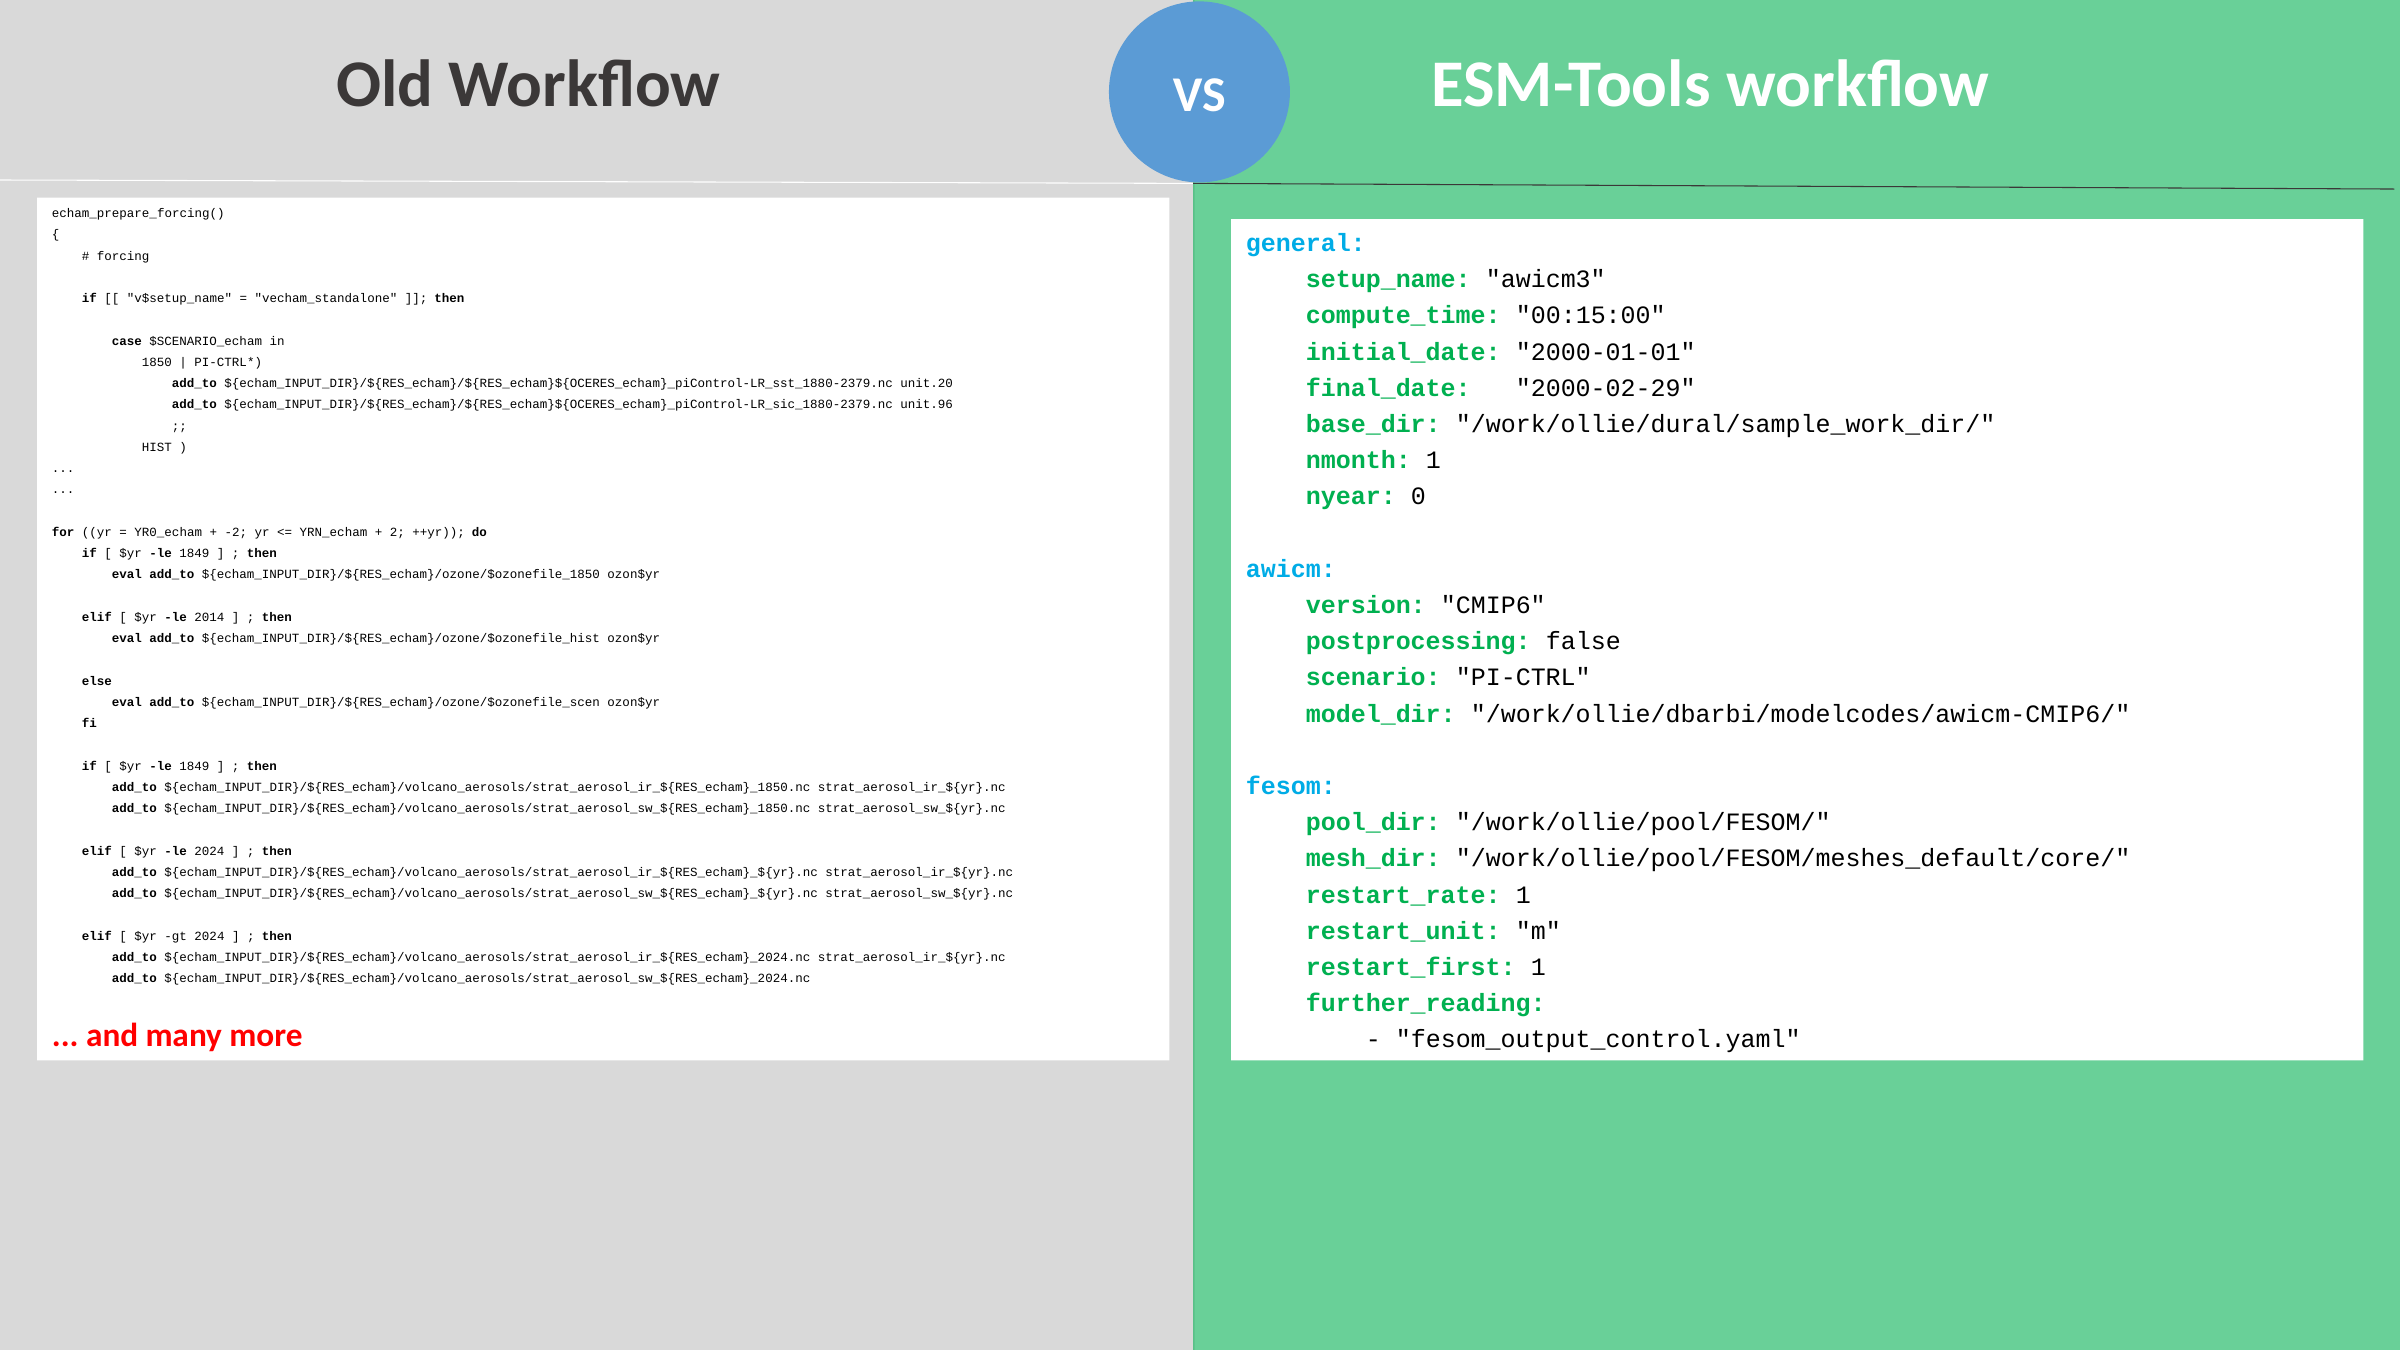

VS
ESM-Tools workflow
Old Workflow
echam_prepare_forcing()
{
 # forcing
 if [[ "v$setup_name" = "vecham_standalone" ]]; then
 case $SCENARIO_echam in
 1850 | PI-CTRL*)
 add_to ${echam_INPUT_DIR}/${RES_echam}/${RES_echam}${OCERES_echam}_piControl-LR_sst_1880-2379.nc unit.20
 add_to ${echam_INPUT_DIR}/${RES_echam}/${RES_echam}${OCERES_echam}_piControl-LR_sic_1880-2379.nc unit.96
 ;;
 HIST )
...
...
for ((yr = YR0_echam + -2; yr <= YRN_echam + 2; ++yr)); do
 if [ $yr -le 1849 ] ; then
 eval add_to ${echam_INPUT_DIR}/${RES_echam}/ozone/$ozonefile_1850 ozon$yr
 elif [ $yr -le 2014 ] ; then
 eval add_to ${echam_INPUT_DIR}/${RES_echam}/ozone/$ozonefile_hist ozon$yr
 else
 eval add_to ${echam_INPUT_DIR}/${RES_echam}/ozone/$ozonefile_scen ozon$yr
 fi
 if [ $yr -le 1849 ] ; then
 add_to ${echam_INPUT_DIR}/${RES_echam}/volcano_aerosols/strat_aerosol_ir_${RES_echam}_1850.nc strat_aerosol_ir_${yr}.nc
 add_to ${echam_INPUT_DIR}/${RES_echam}/volcano_aerosols/strat_aerosol_sw_${RES_echam}_1850.nc strat_aerosol_sw_${yr}.nc
 elif [ $yr -le 2024 ] ; then
 add_to ${echam_INPUT_DIR}/${RES_echam}/volcano_aerosols/strat_aerosol_ir_${RES_echam}_${yr}.nc strat_aerosol_ir_${yr}.nc
 add_to ${echam_INPUT_DIR}/${RES_echam}/volcano_aerosols/strat_aerosol_sw_${RES_echam}_${yr}.nc strat_aerosol_sw_${yr}.nc
 elif [ $yr -gt 2024 ] ; then
 add_to ${echam_INPUT_DIR}/${RES_echam}/volcano_aerosols/strat_aerosol_ir_${RES_echam}_2024.nc strat_aerosol_ir_${yr}.nc
 add_to ${echam_INPUT_DIR}/${RES_echam}/volcano_aerosols/strat_aerosol_sw_${RES_echam}_2024.nc
... and many more
general:
 setup_name: "awicm3"
 compute_time: "00:15:00"
 initial_date: "2000-01-01"
 final_date: "2000-02-29"
 base_dir: "/work/ollie/dural/sample_work_dir/"
 nmonth: 1
 nyear: 0
awicm:
 version: "CMIP6"
 postprocessing: false
 scenario: "PI-CTRL"
 model_dir: "/work/ollie/dbarbi/modelcodes/awicm-CMIP6/"
fesom:
 pool_dir: "/work/ollie/pool/FESOM/"
 mesh_dir: "/work/ollie/pool/FESOM/meshes_default/core/"
 restart_rate: 1
 restart_unit: "m"
 restart_first: 1
 further_reading:
 - "fesom_output_control.yaml"